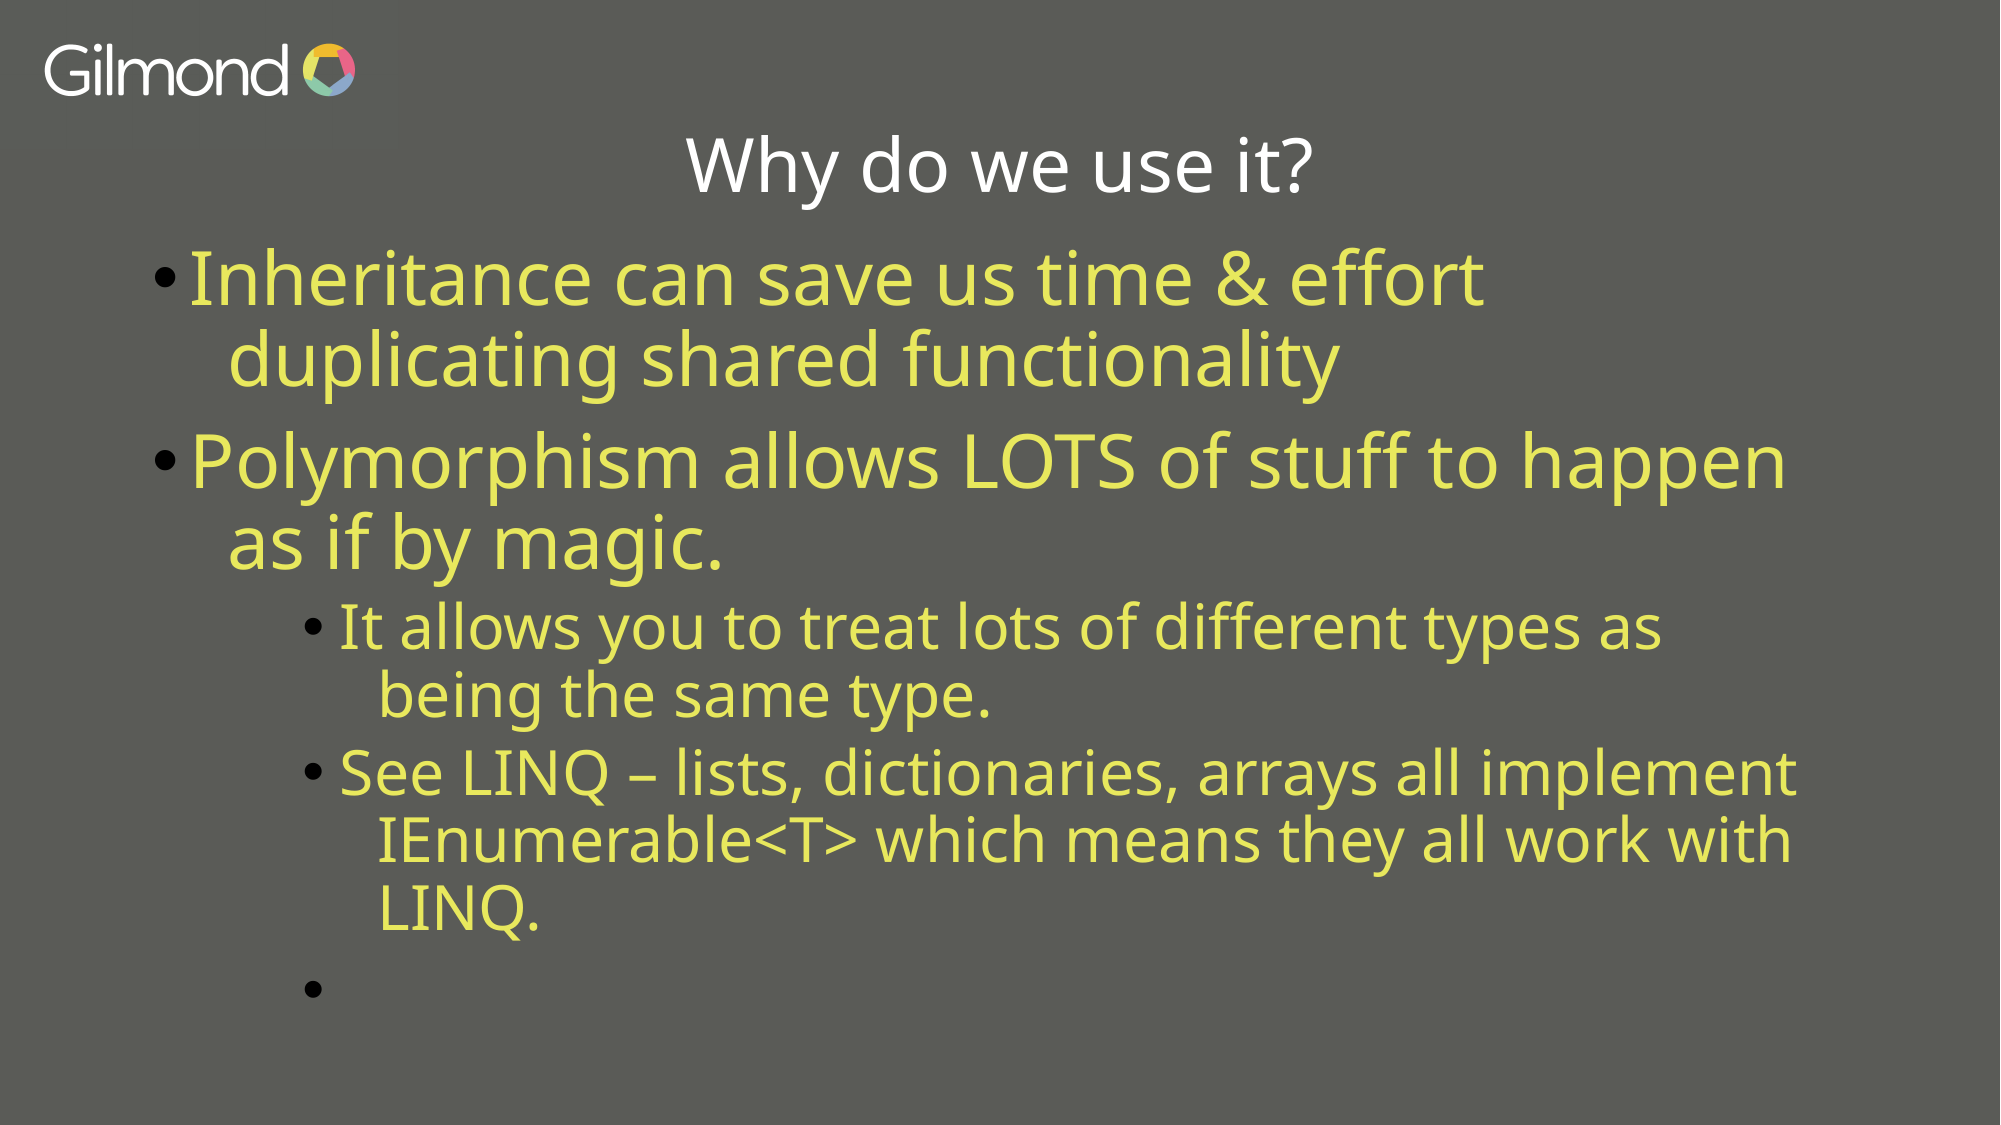

# Why do we use it?
Inheritance can save us time & effort duplicating shared functionality
Polymorphism allows LOTS of stuff to happen as if by magic.
It allows you to treat lots of different types as being the same type.
See LINQ – lists, dictionaries, arrays all implement IEnumerable<T> which means they all work with LINQ.